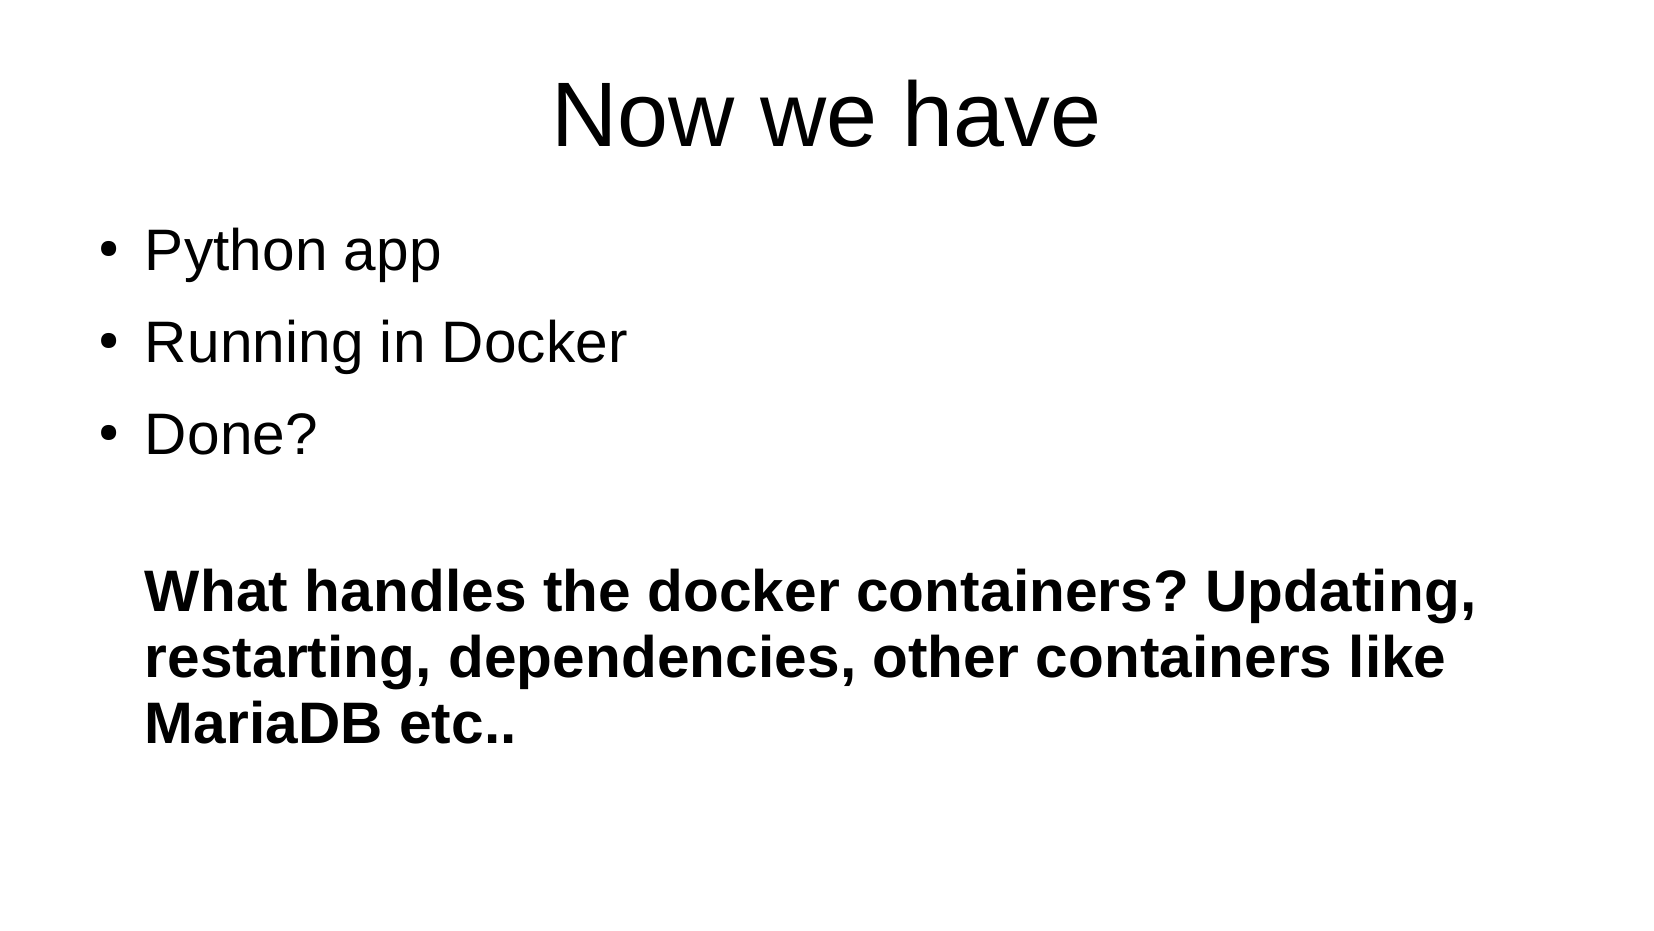

# Now we have
Python app
Running in Docker
Done?
What handles the docker containers? Updating, restarting, dependencies, other containers like MariaDB etc..